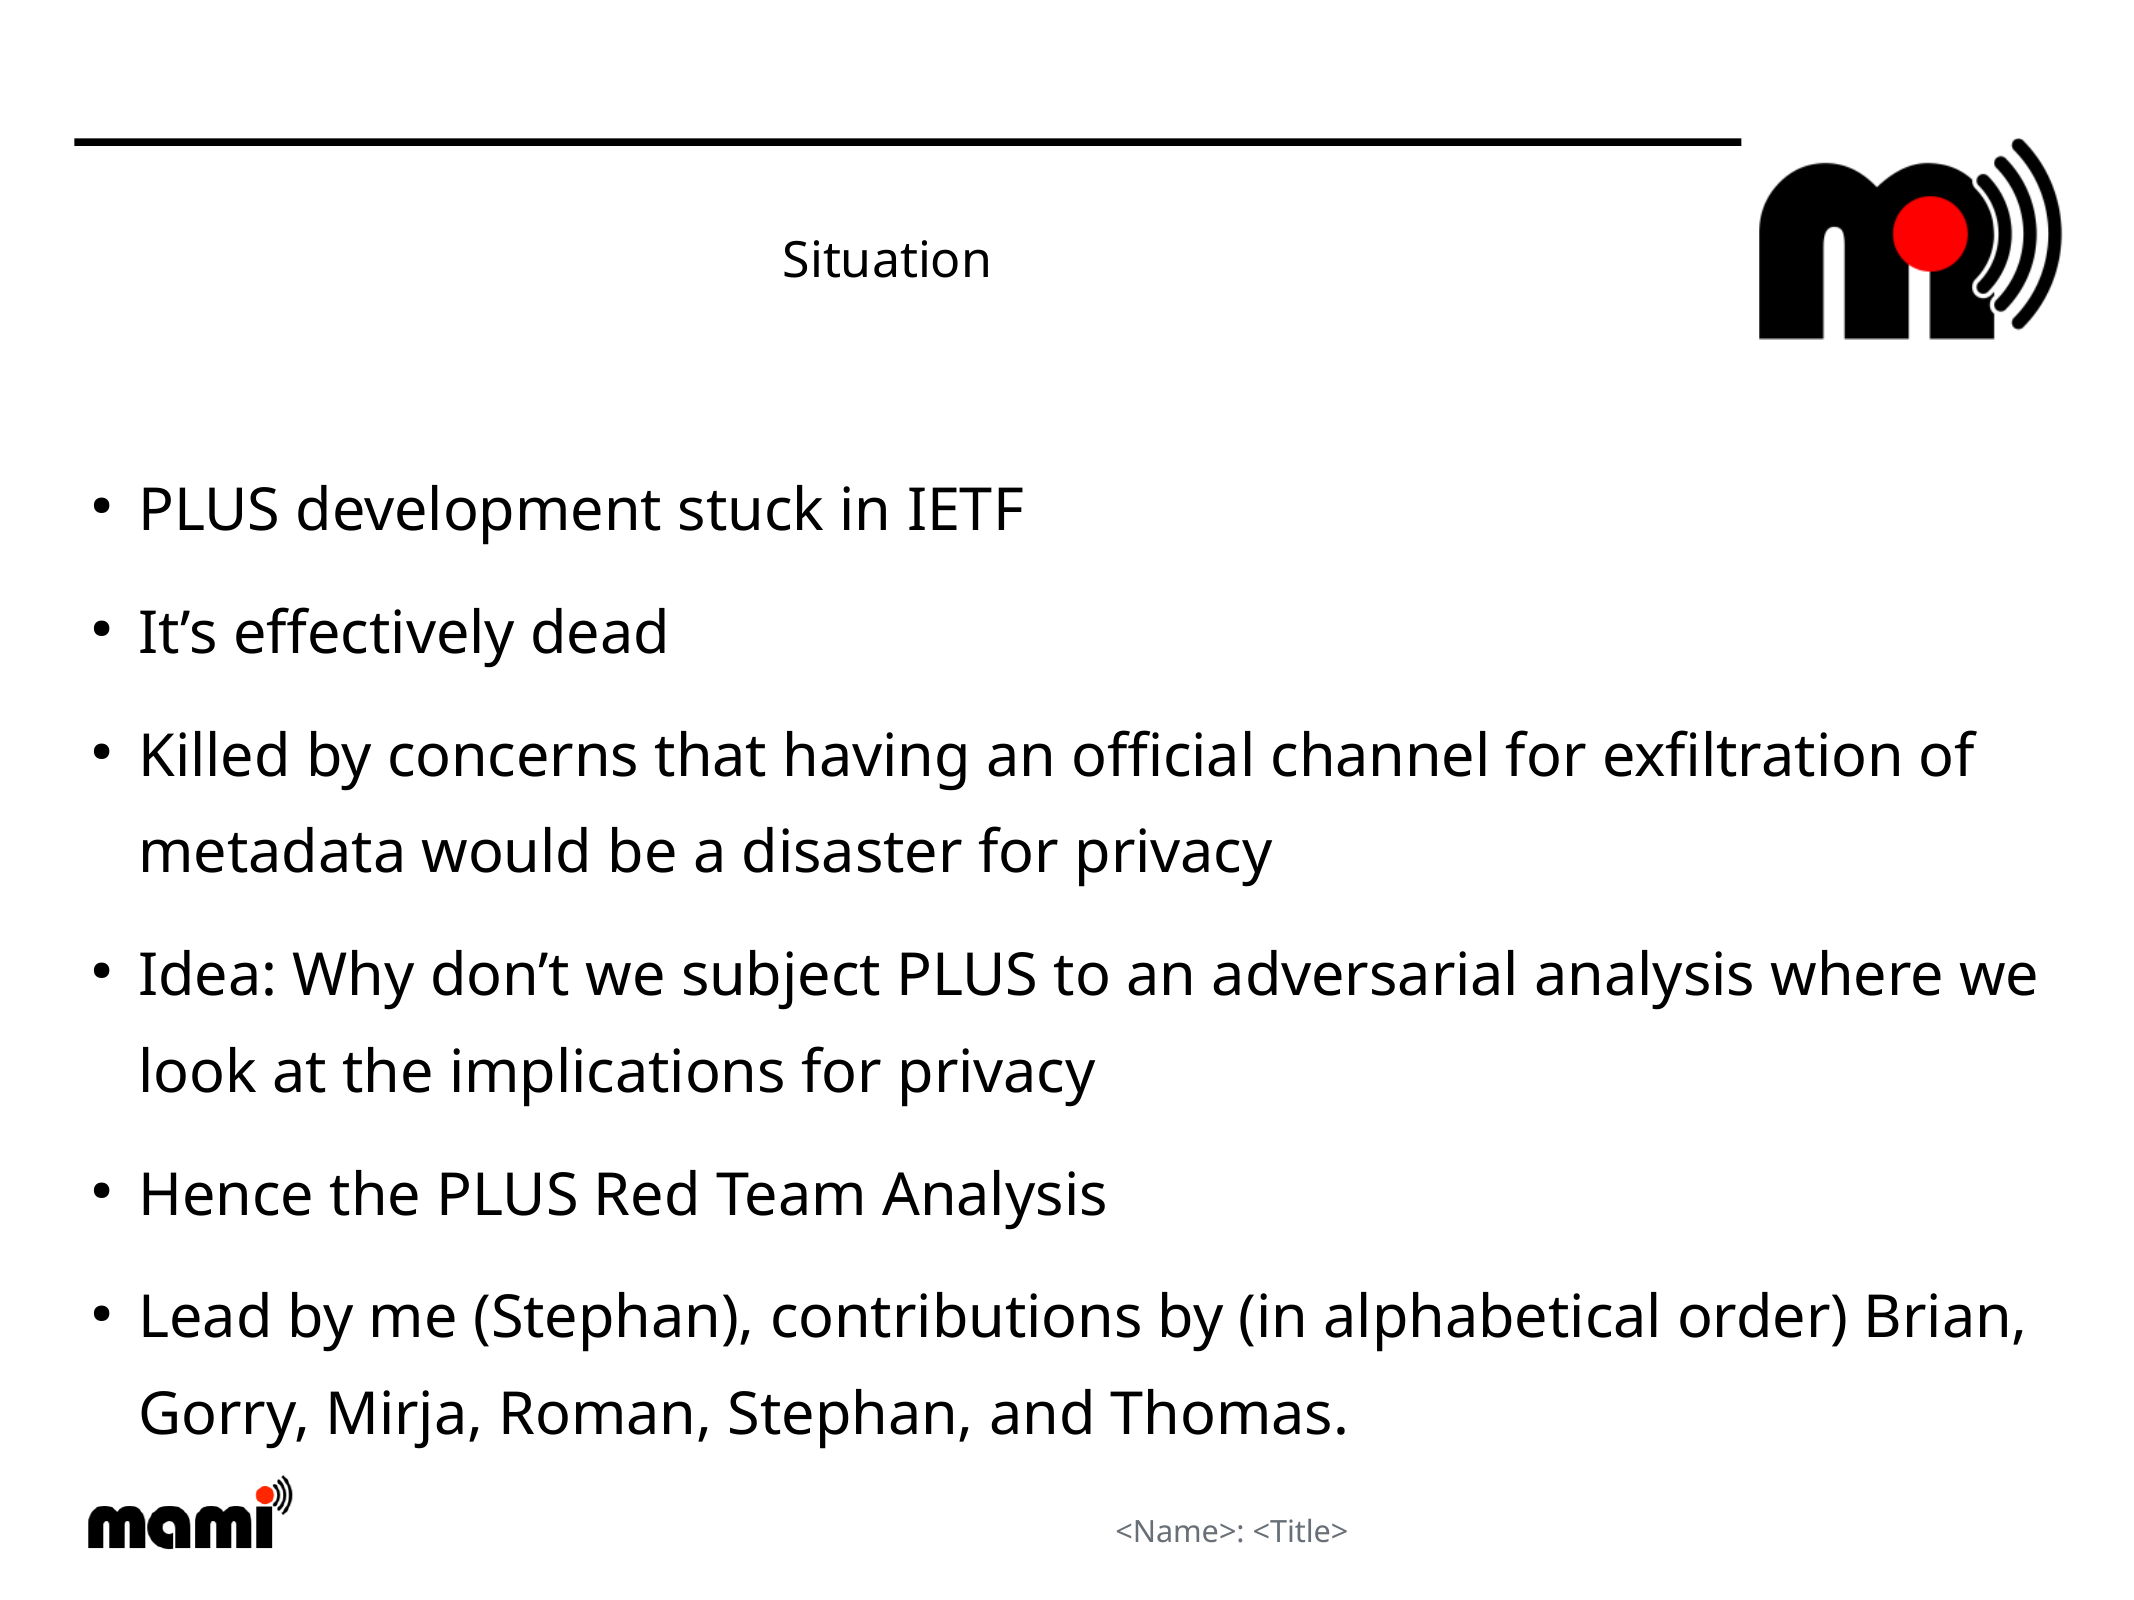

# Situation
PLUS development stuck in IETF
It’s effectively dead
Killed by concerns that having an official channel for exfiltration of metadata would be a disaster for privacy
Idea: Why don’t we subject PLUS to an adversarial analysis where we look at the implications for privacy
Hence the PLUS Red Team Analysis
Lead by me (Stephan), contributions by (in alphabetical order) Brian, Gorry, Mirja, Roman, Stephan, and Thomas.